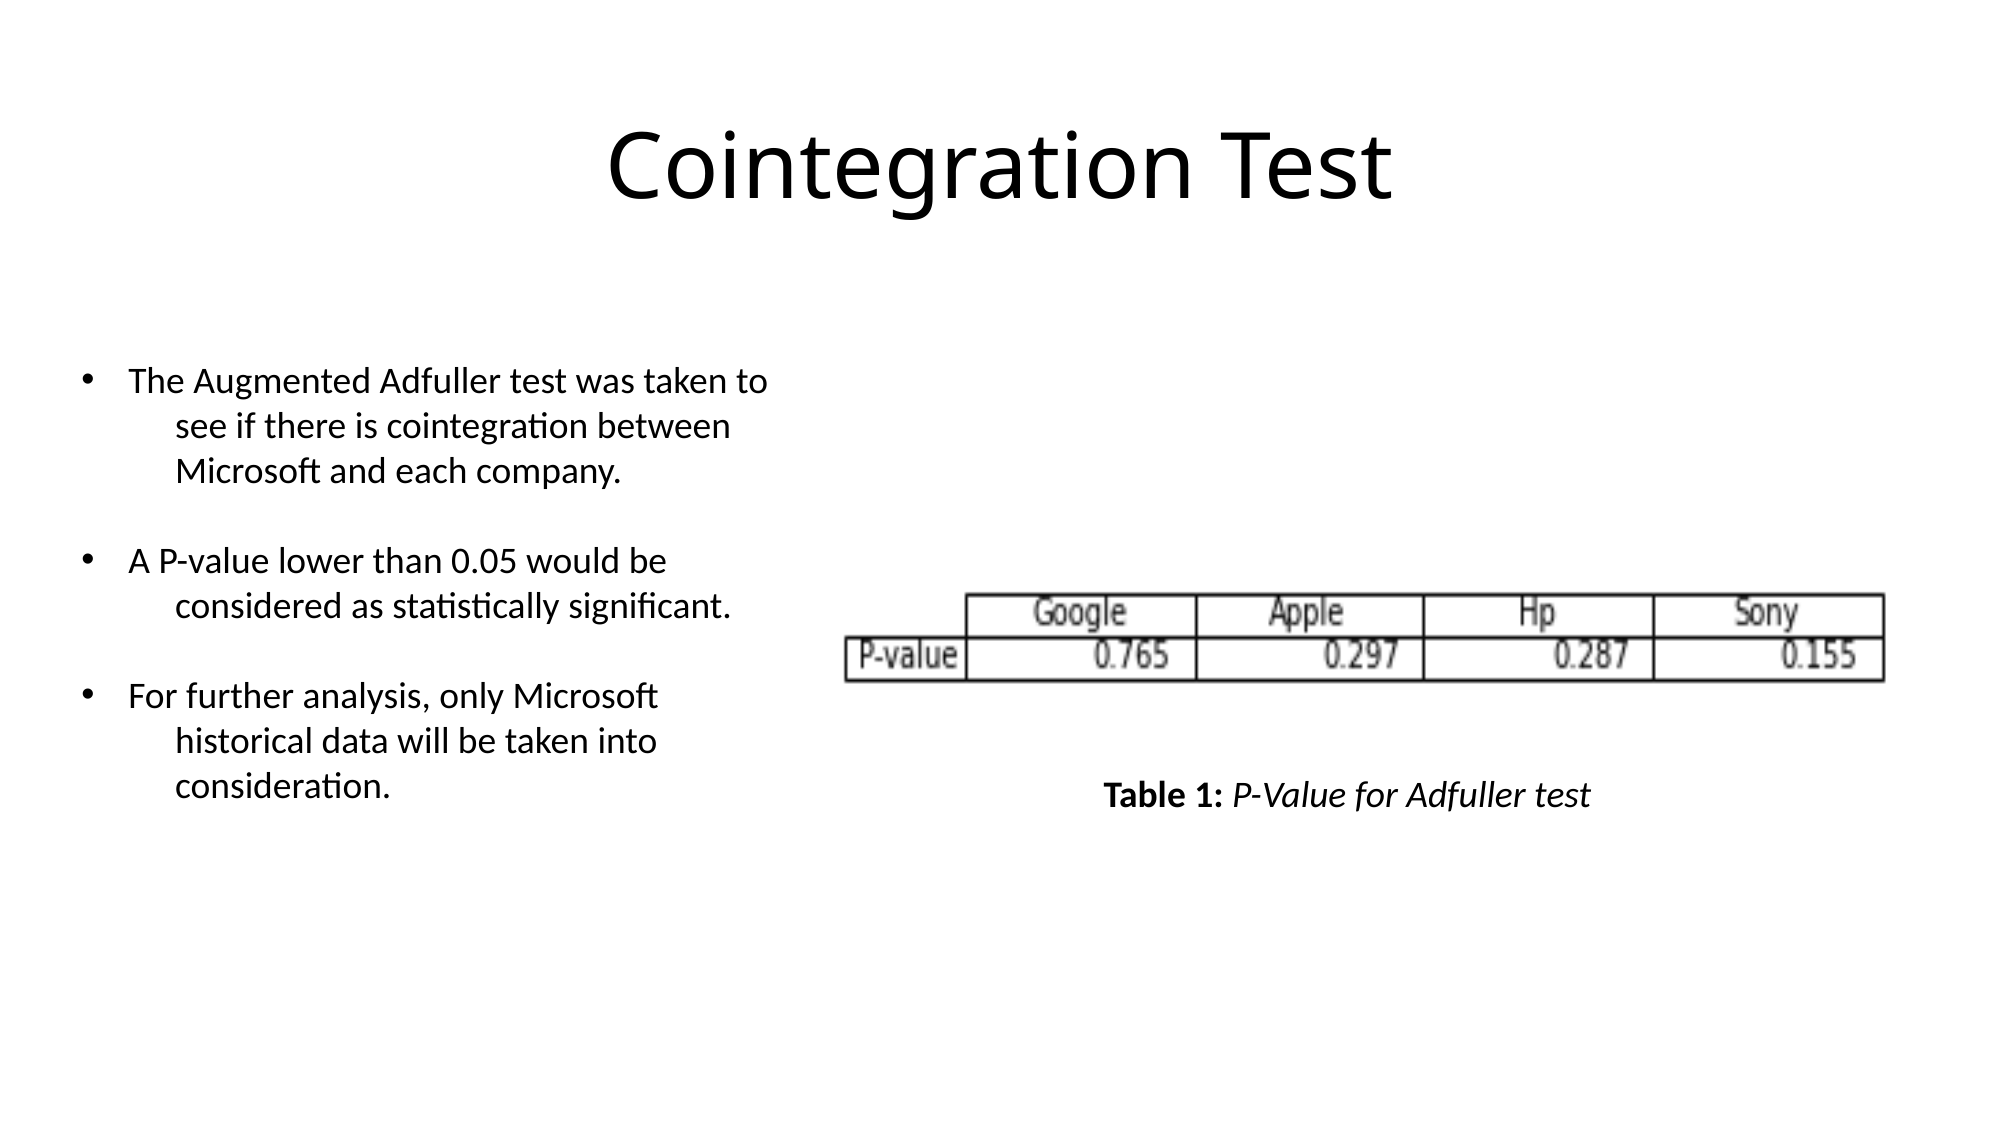

# Cointegration Test
The Augmented Adfuller test was taken to see if there is cointegration between Microsoft and each company.
A P-value lower than 0.05 would be considered as statistically significant.
For further analysis, only Microsoft historical data will be taken into consideration.
Table 1: P-Value for Adfuller test